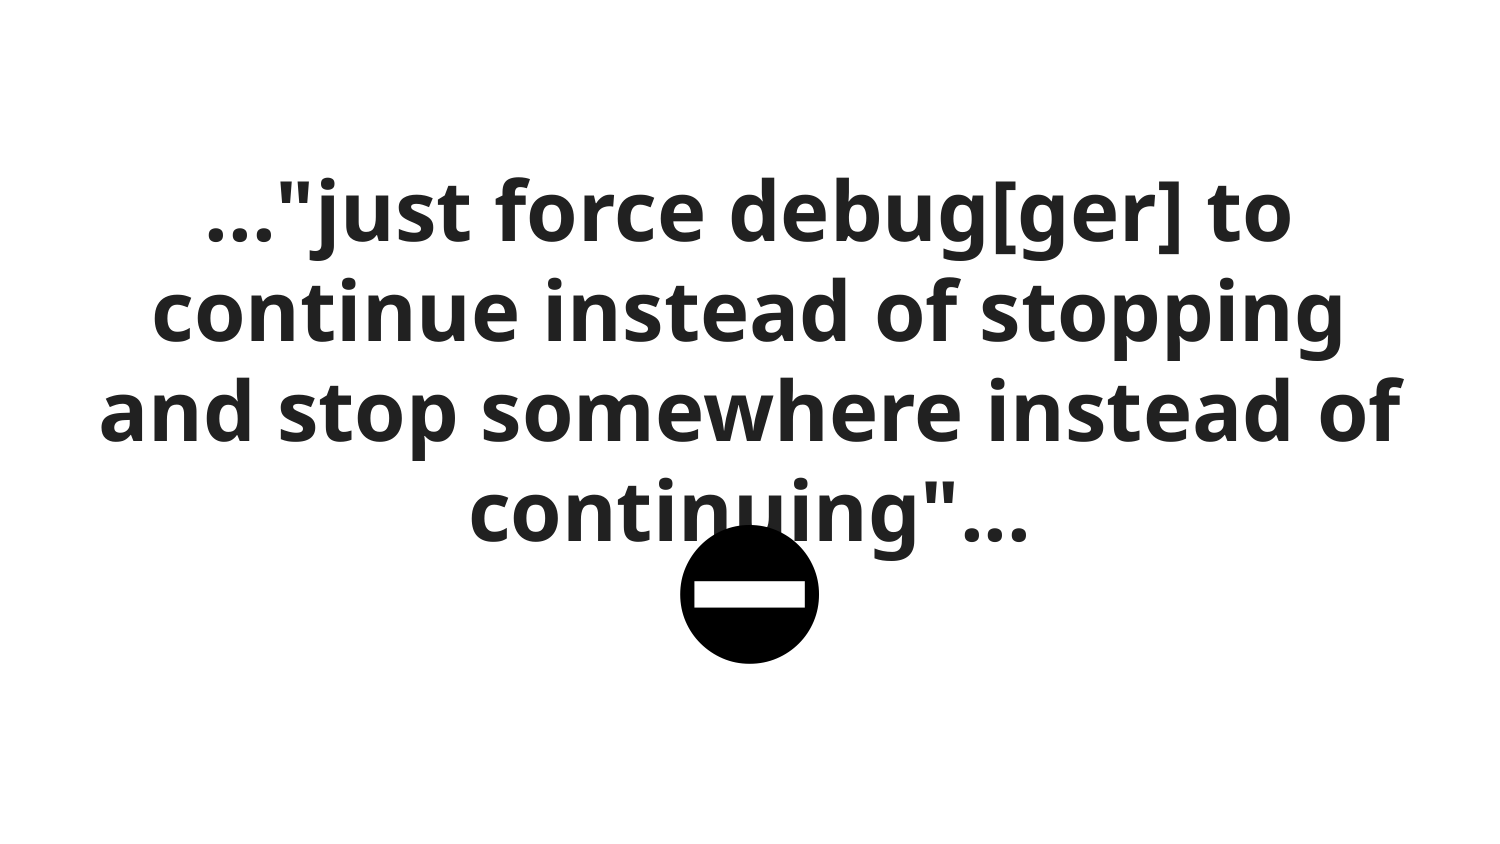

# ..."just force debug[ger] to continue instead of stopping and stop somewhere instead of continuing"...
⛔